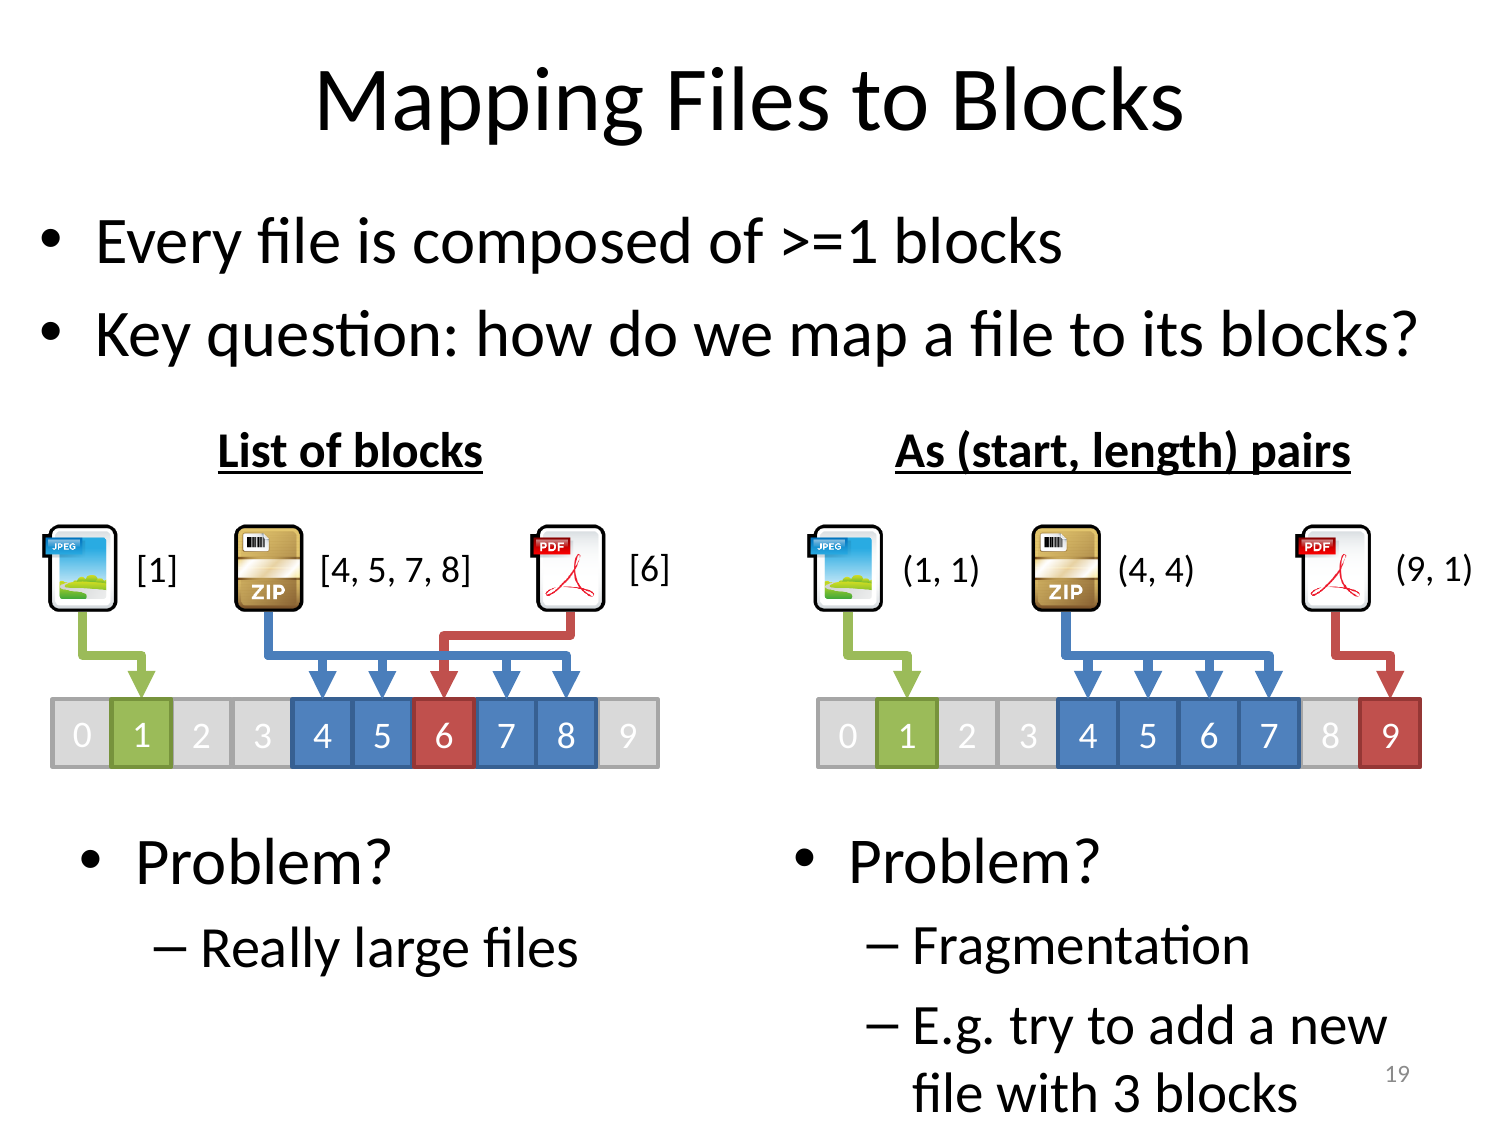

# Mapping Files to Blocks
Every file is composed of >=1 blocks
Key question: how do we map a file to its blocks?
As (start, length) pairs
(9, 1)
(1, 1)
(4, 4)
0
1
2
3
4
5
6
7
8
9
List of blocks
[6]
[1]
[4, 5, 7, 8]
0
1
2
3
4
5
6
7
8
9
Problem?
Really large files
Problem?
Fragmentation
E.g. try to add a new file with 3 blocks